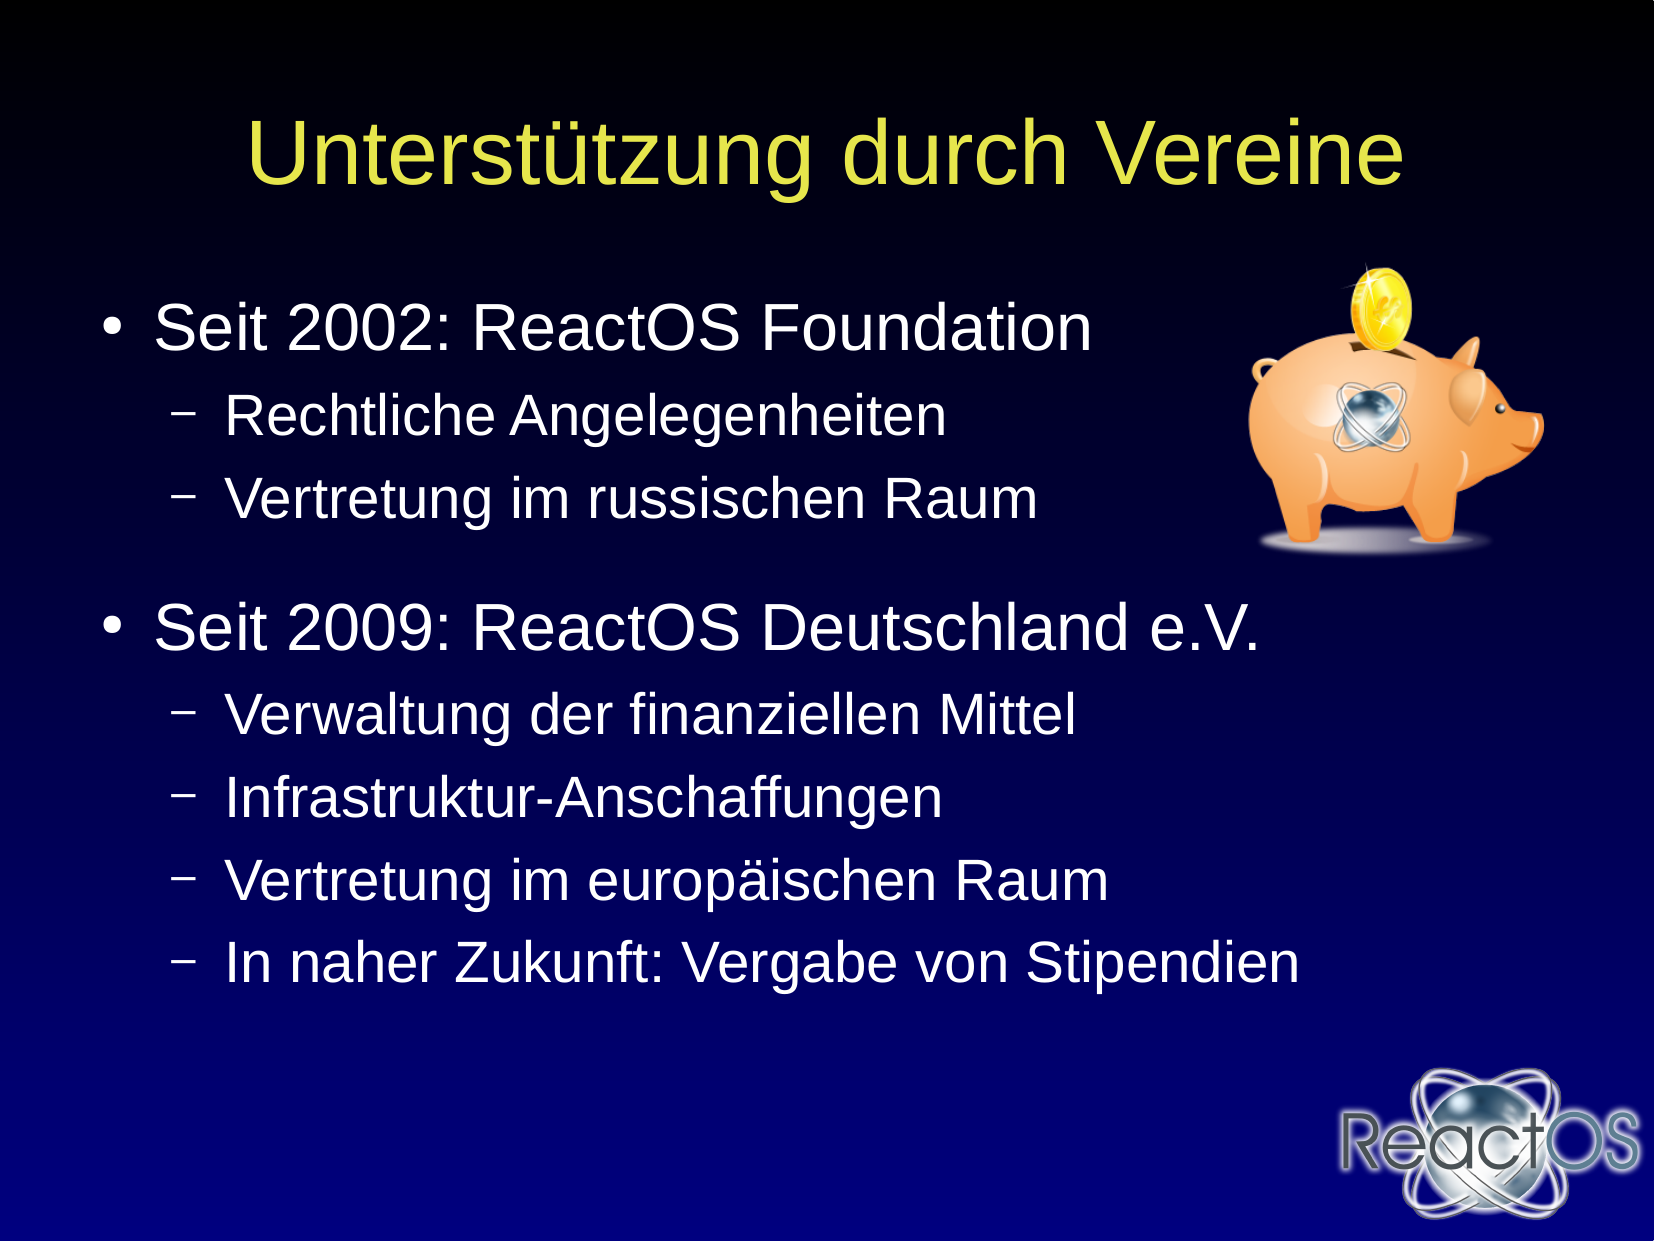

# Unterstützung durch Vereine
Seit 2002: ReactOS Foundation
Rechtliche Angelegenheiten
Vertretung im russischen Raum
Seit 2009: ReactOS Deutschland e.V.
Verwaltung der finanziellen Mittel
Infrastruktur-Anschaffungen
Vertretung im europäischen Raum
In naher Zukunft: Vergabe von Stipendien